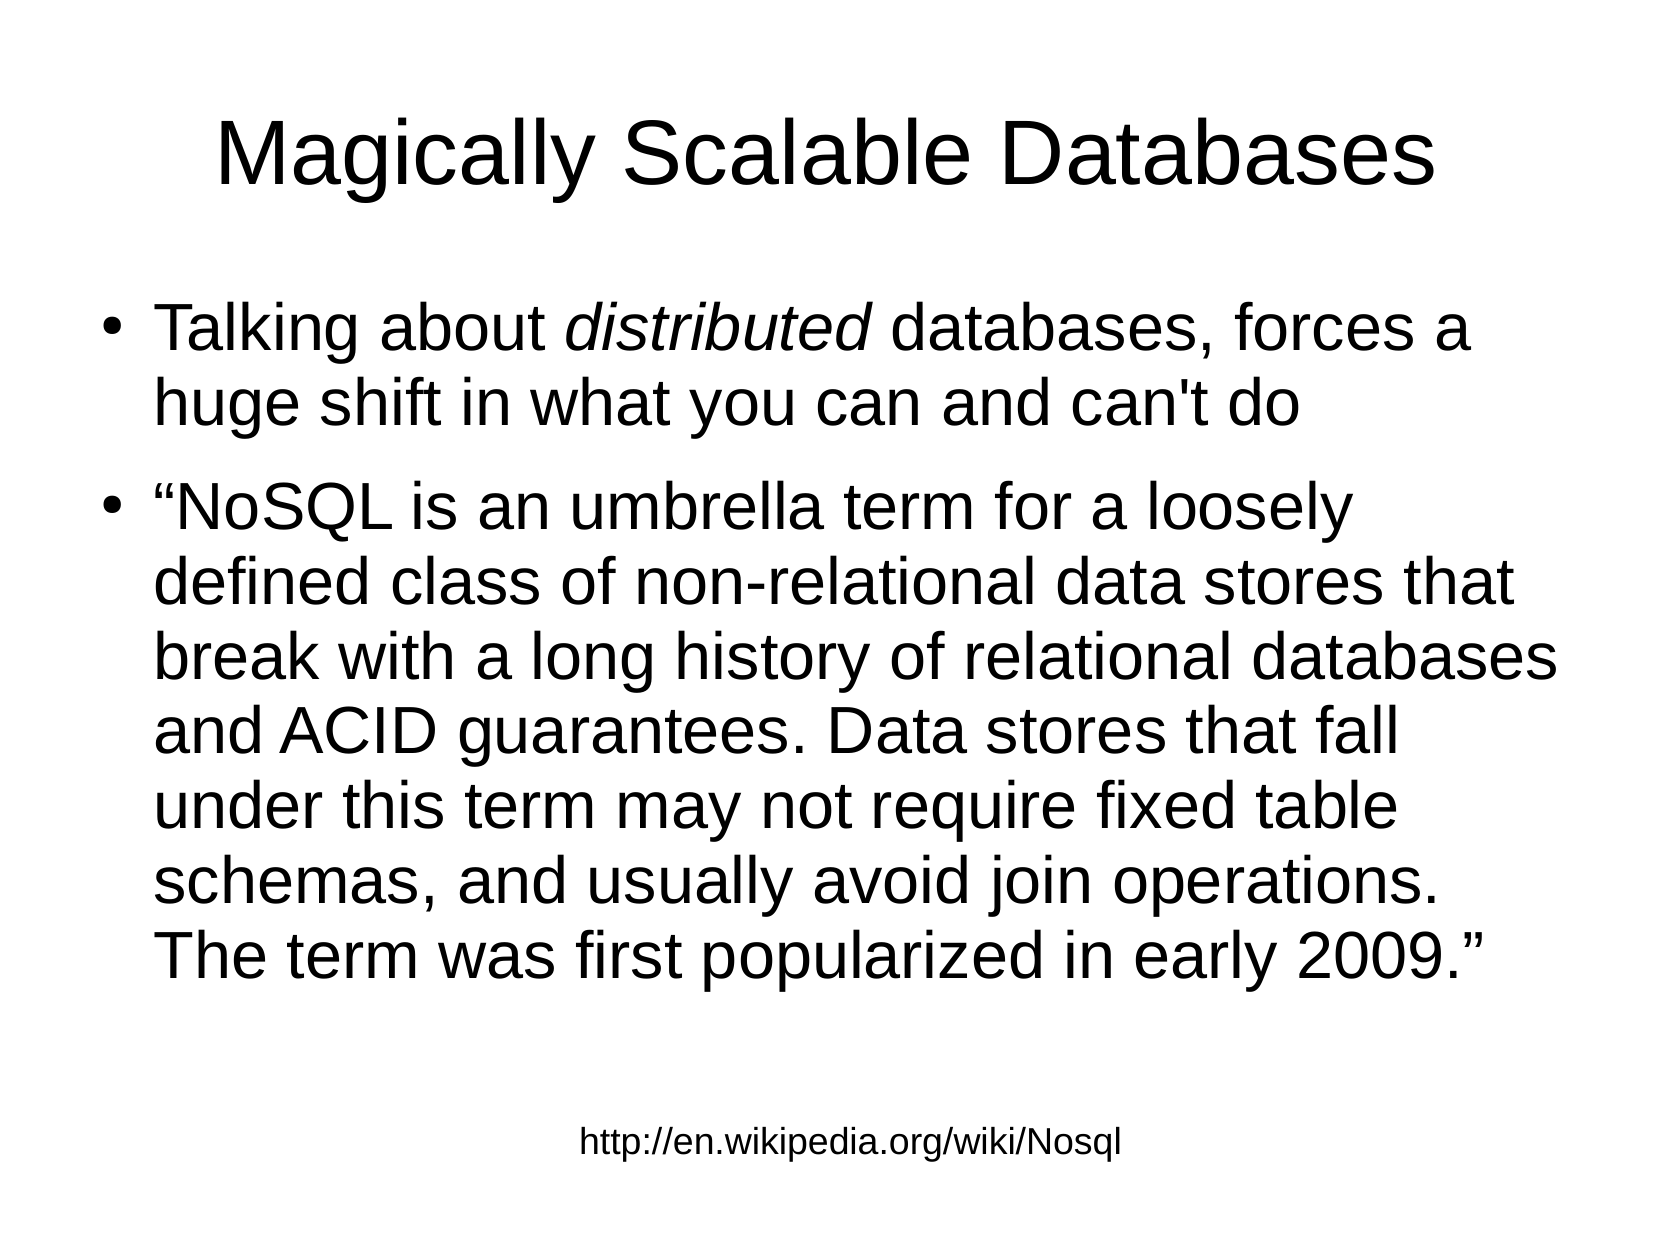

# Magically Scalable Databases
Talking about distributed databases, forces a huge shift in what you can and can't do
“NoSQL is an umbrella term for a loosely defined class of non-relational data stores that break with a long history of relational databases and ACID guarantees. Data stores that fall under this term may not require fixed table schemas, and usually avoid join operations. The term was first popularized in early 2009.”
http://en.wikipedia.org/wiki/Nosql